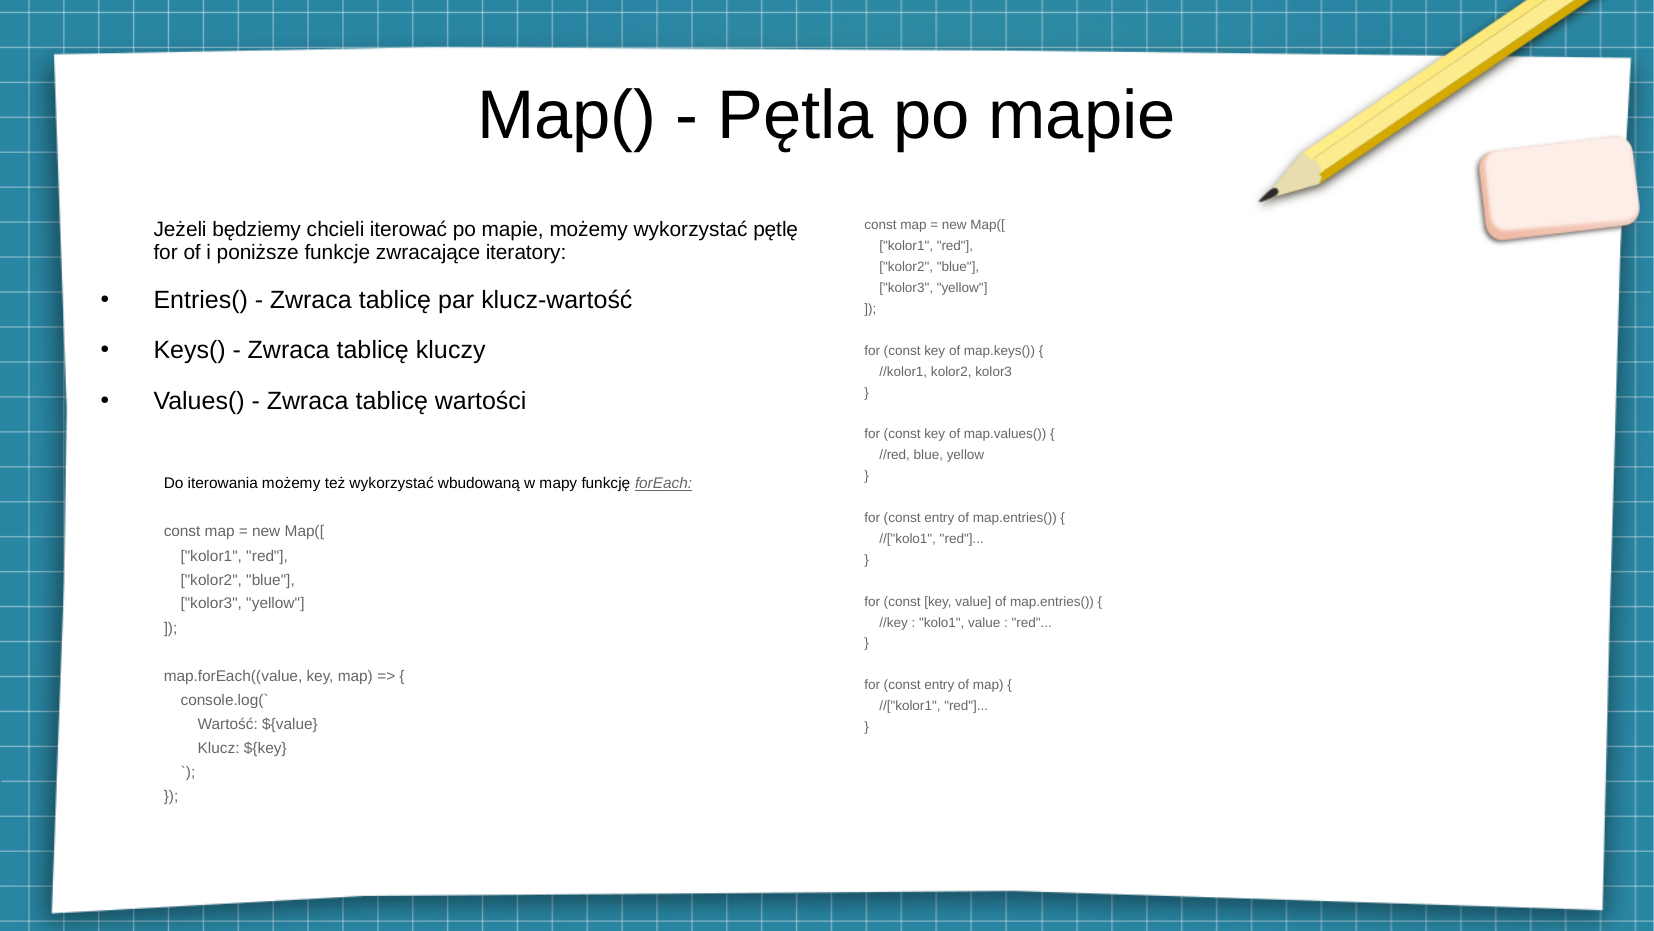

# Map() - Pętla po mapie
Jeżeli będziemy chcieli iterować po mapie, możemy wykorzystać pętlę for of i poniższe funkcje zwracające iteratory:
Entries() - Zwraca tablicę par klucz-wartość
Keys() - Zwraca tablicę kluczy
Values() - Zwraca tablicę wartości
const map = new Map([
 ["kolor1", "red"],
 ["kolor2", "blue"],
 ["kolor3", "yellow"]
]);
for (const key of map.keys()) {
 //kolor1, kolor2, kolor3
}
for (const key of map.values()) {
 //red, blue, yellow
}
for (const entry of map.entries()) {
 //["kolo1", "red"]...
}
for (const [key, value] of map.entries()) {
 //key : "kolo1", value : "red"...
}
for (const entry of map) {
 //["kolor1", "red"]...
}
Do iterowania możemy też wykorzystać wbudowaną w mapy funkcję forEach:
const map = new Map([
 ["kolor1", "red"],
 ["kolor2", "blue"],
 ["kolor3", "yellow"]
]);
map.forEach((value, key, map) => {
 console.log(`
 Wartość: ${value}
 Klucz: ${key}
 `);
});